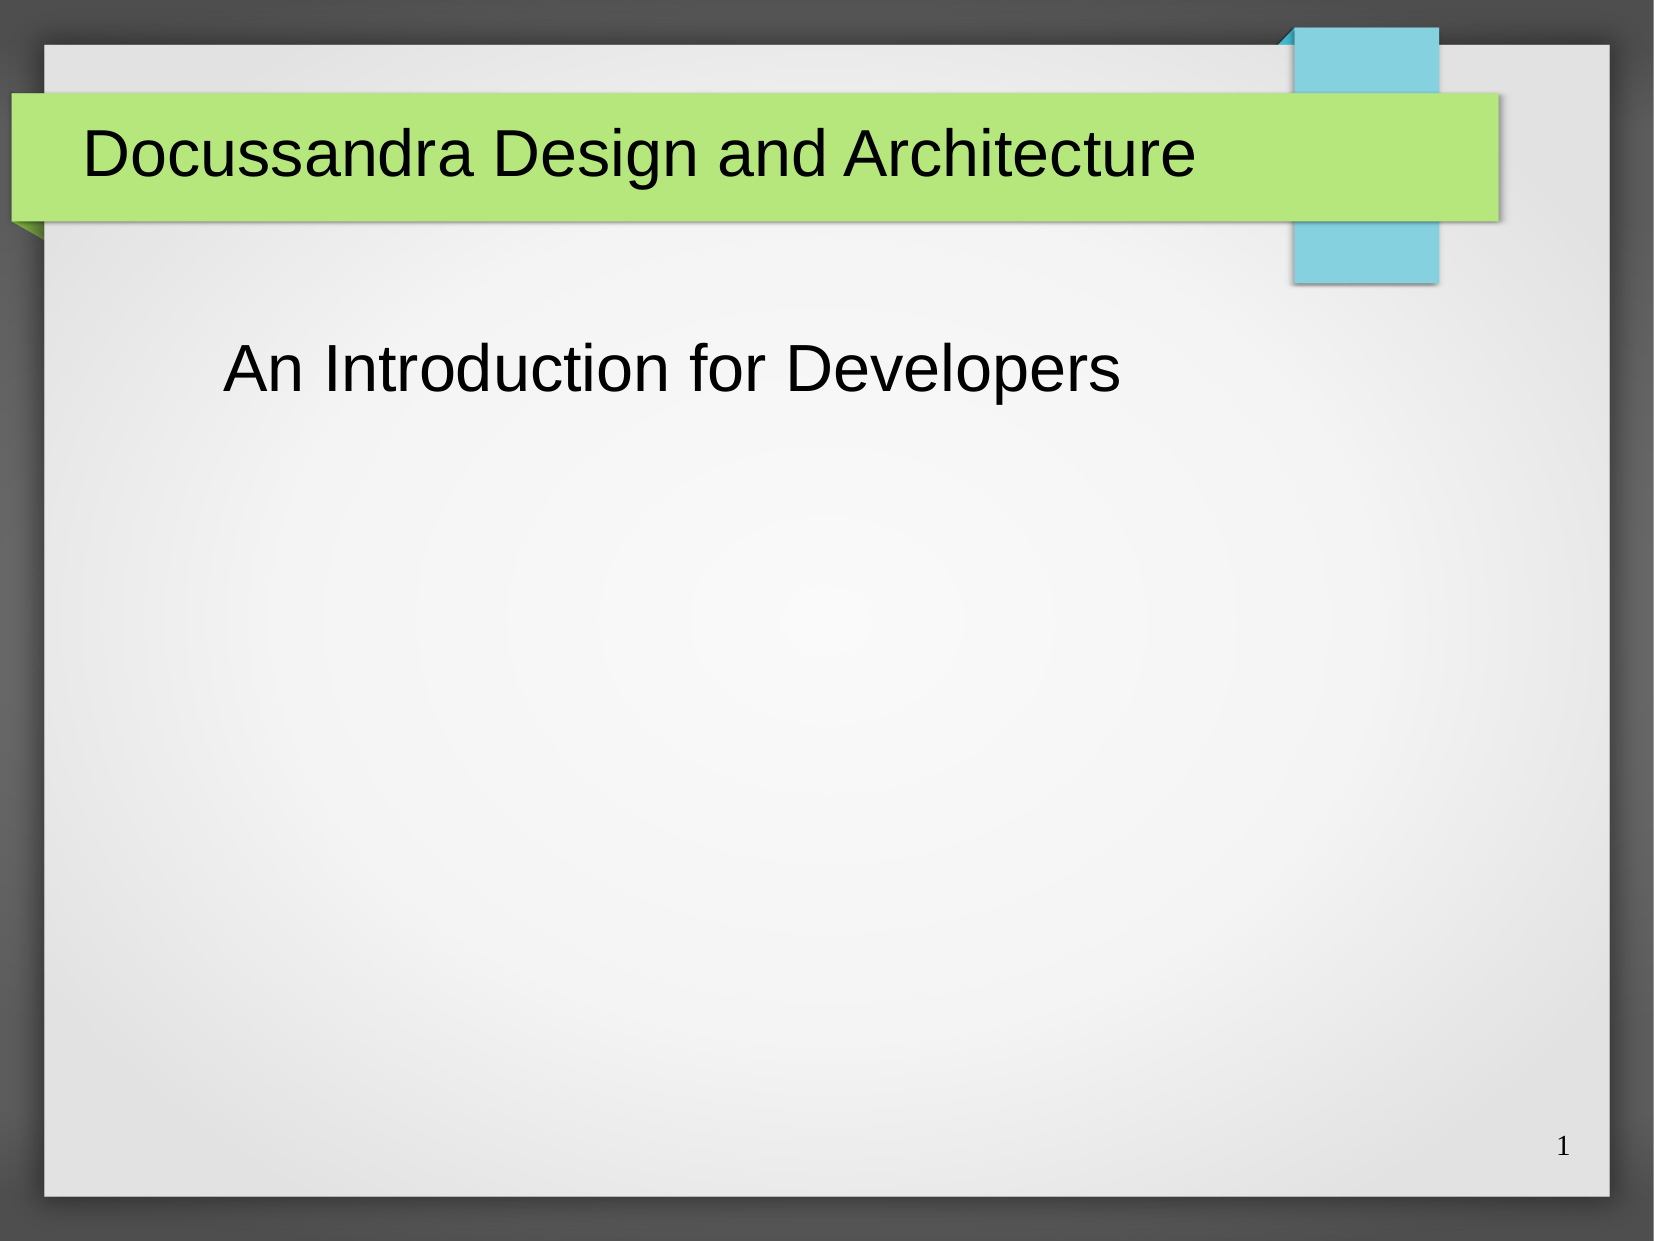

# Docussandra Design and Architecture
An Introduction for Developers
1